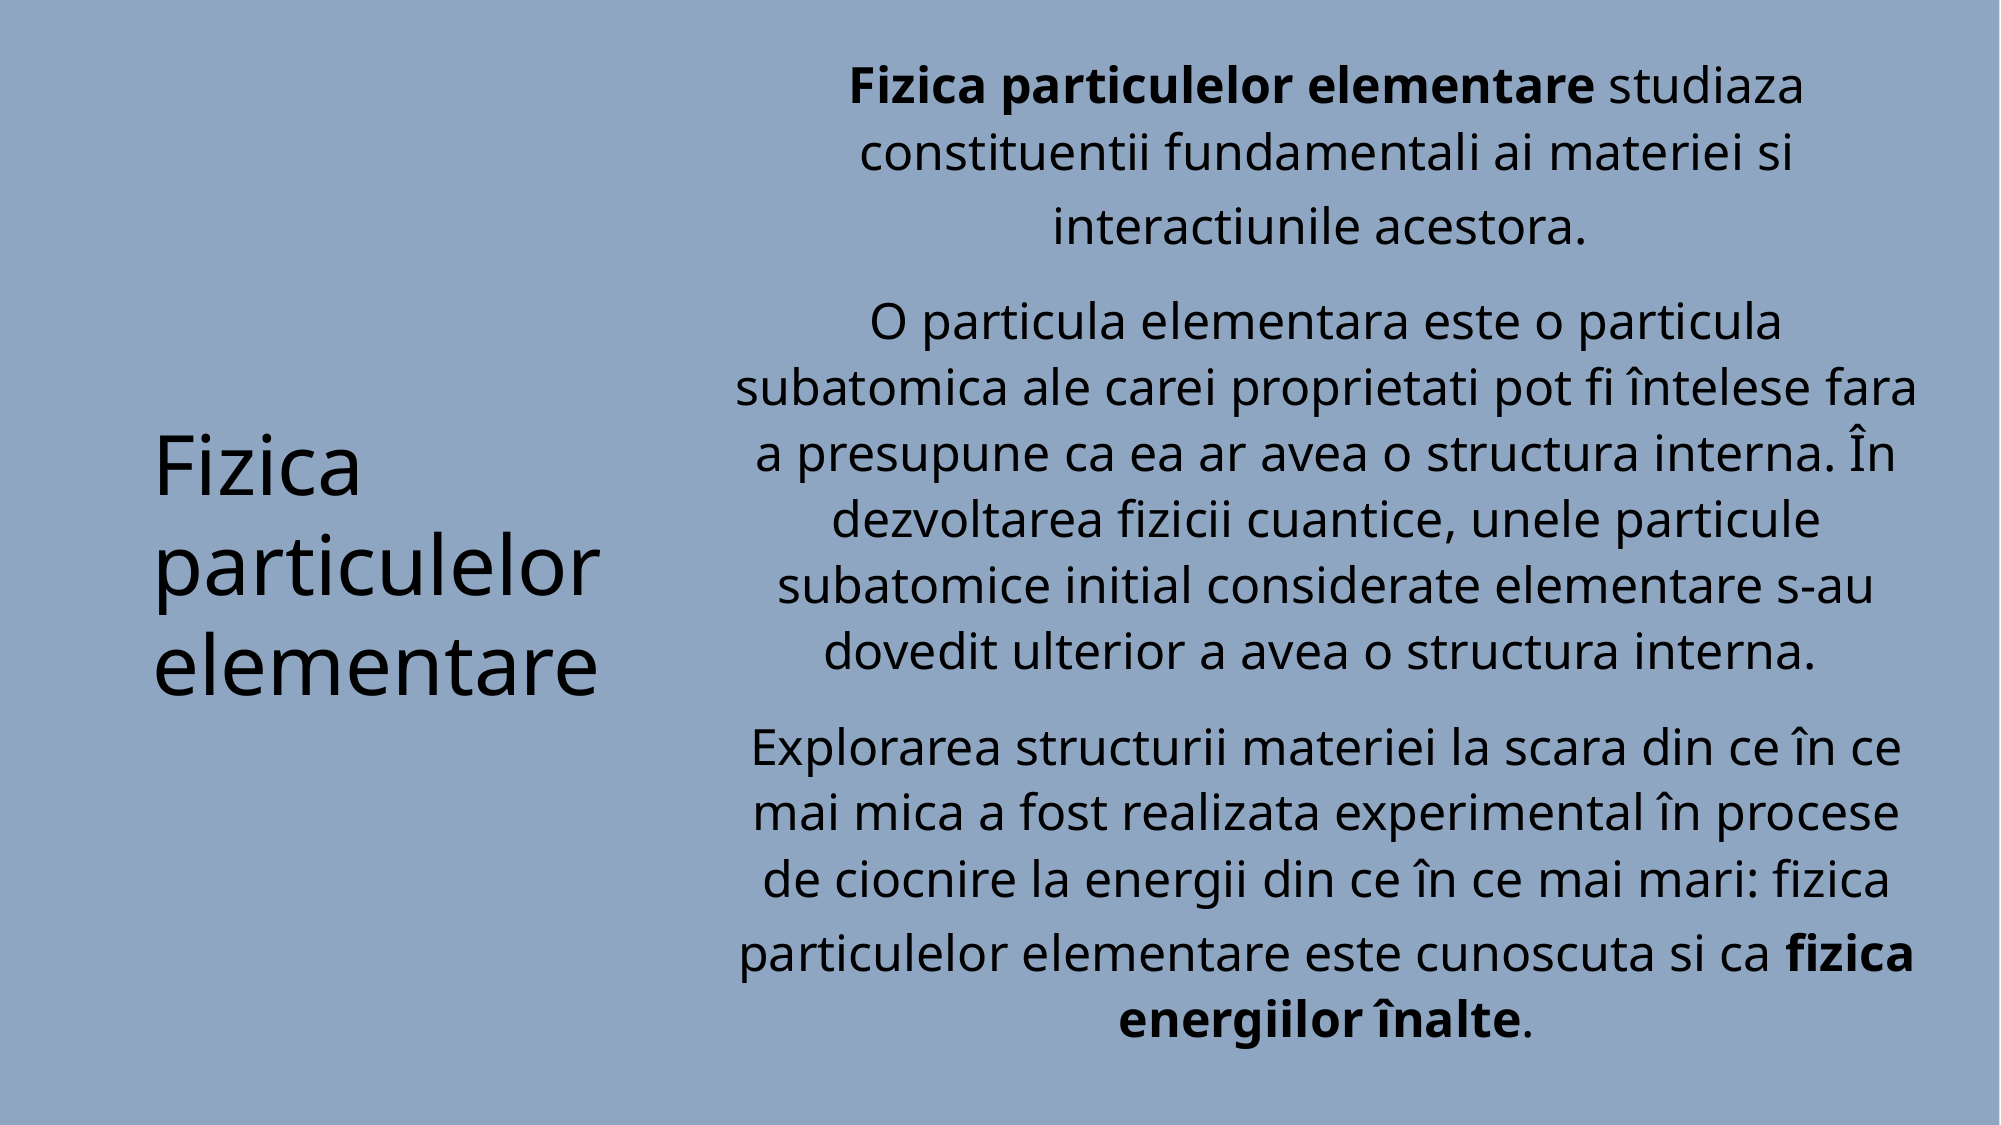

Fizica particulelor elementare studiaza constituentii fundamentali ai materiei si interactiunile acestora.
O particula elementara este o particula subatomica ale carei proprietati pot fi întelese fara a presupune ca ea ar avea o structura interna. În dezvoltarea fizicii cuantice, unele particule subatomice initial considerate elementare s-au dovedit ulterior a avea o structura interna.
Explorarea structurii materiei la scara din ce în ce mai mica a fost realizata experimental în procese de ciocnire la energii din ce în ce mai mari: fizica particulelor elementare este cunoscuta si ca fizica energiilor înalte.
# Fizica particulelor elementare